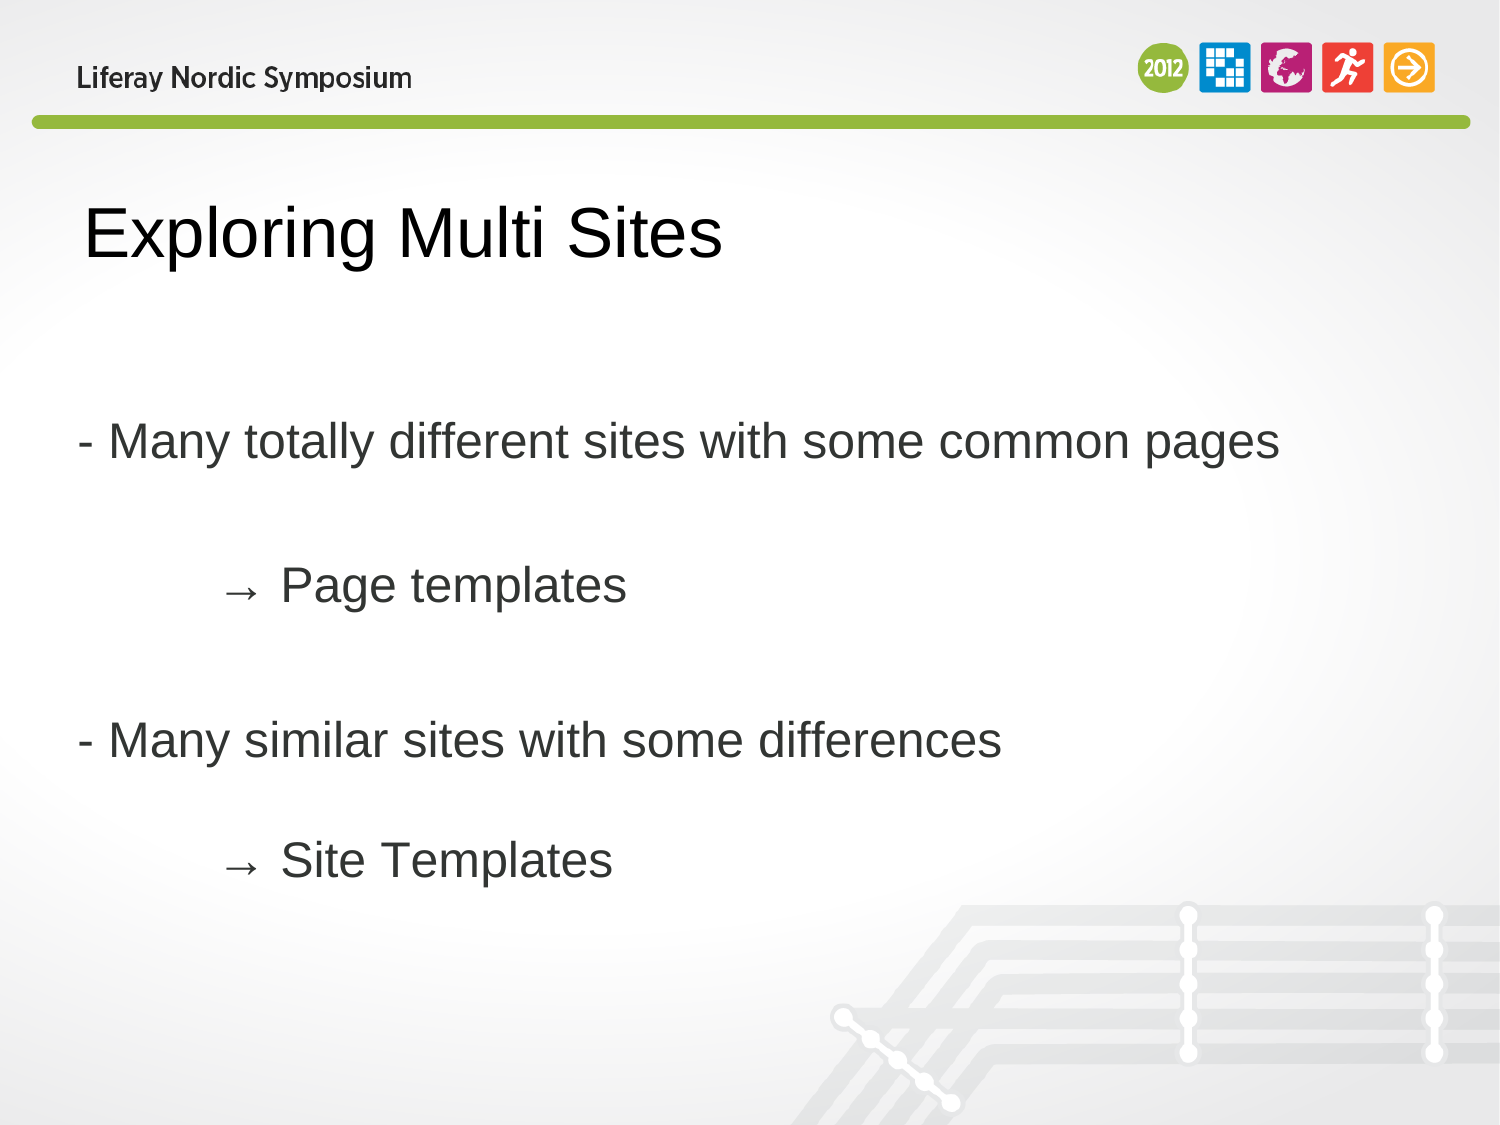

# Exploring Multi Sites
- Many totally different sites with some common pages
 → Page templates
- Many similar sites with some differences
 → Site Templates